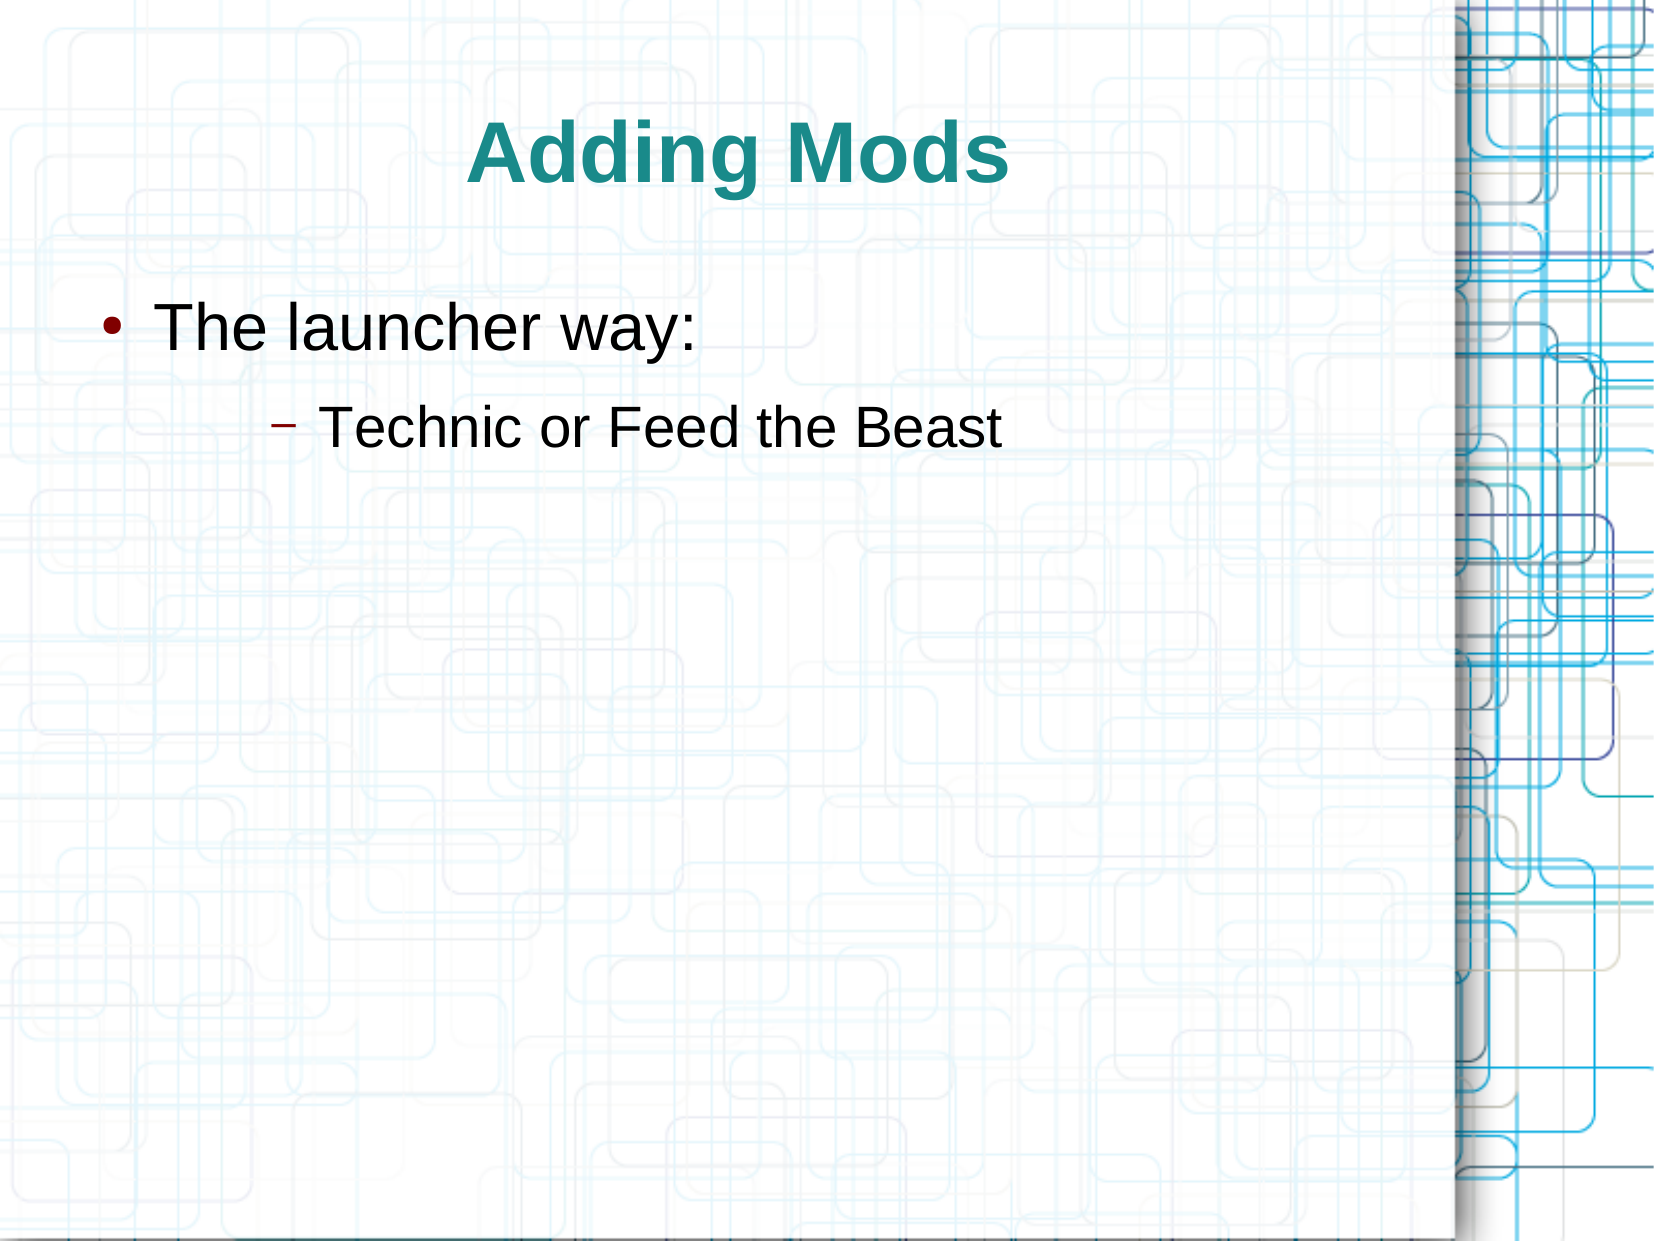

# Adding Mods
The launcher way:
Technic or Feed the Beast